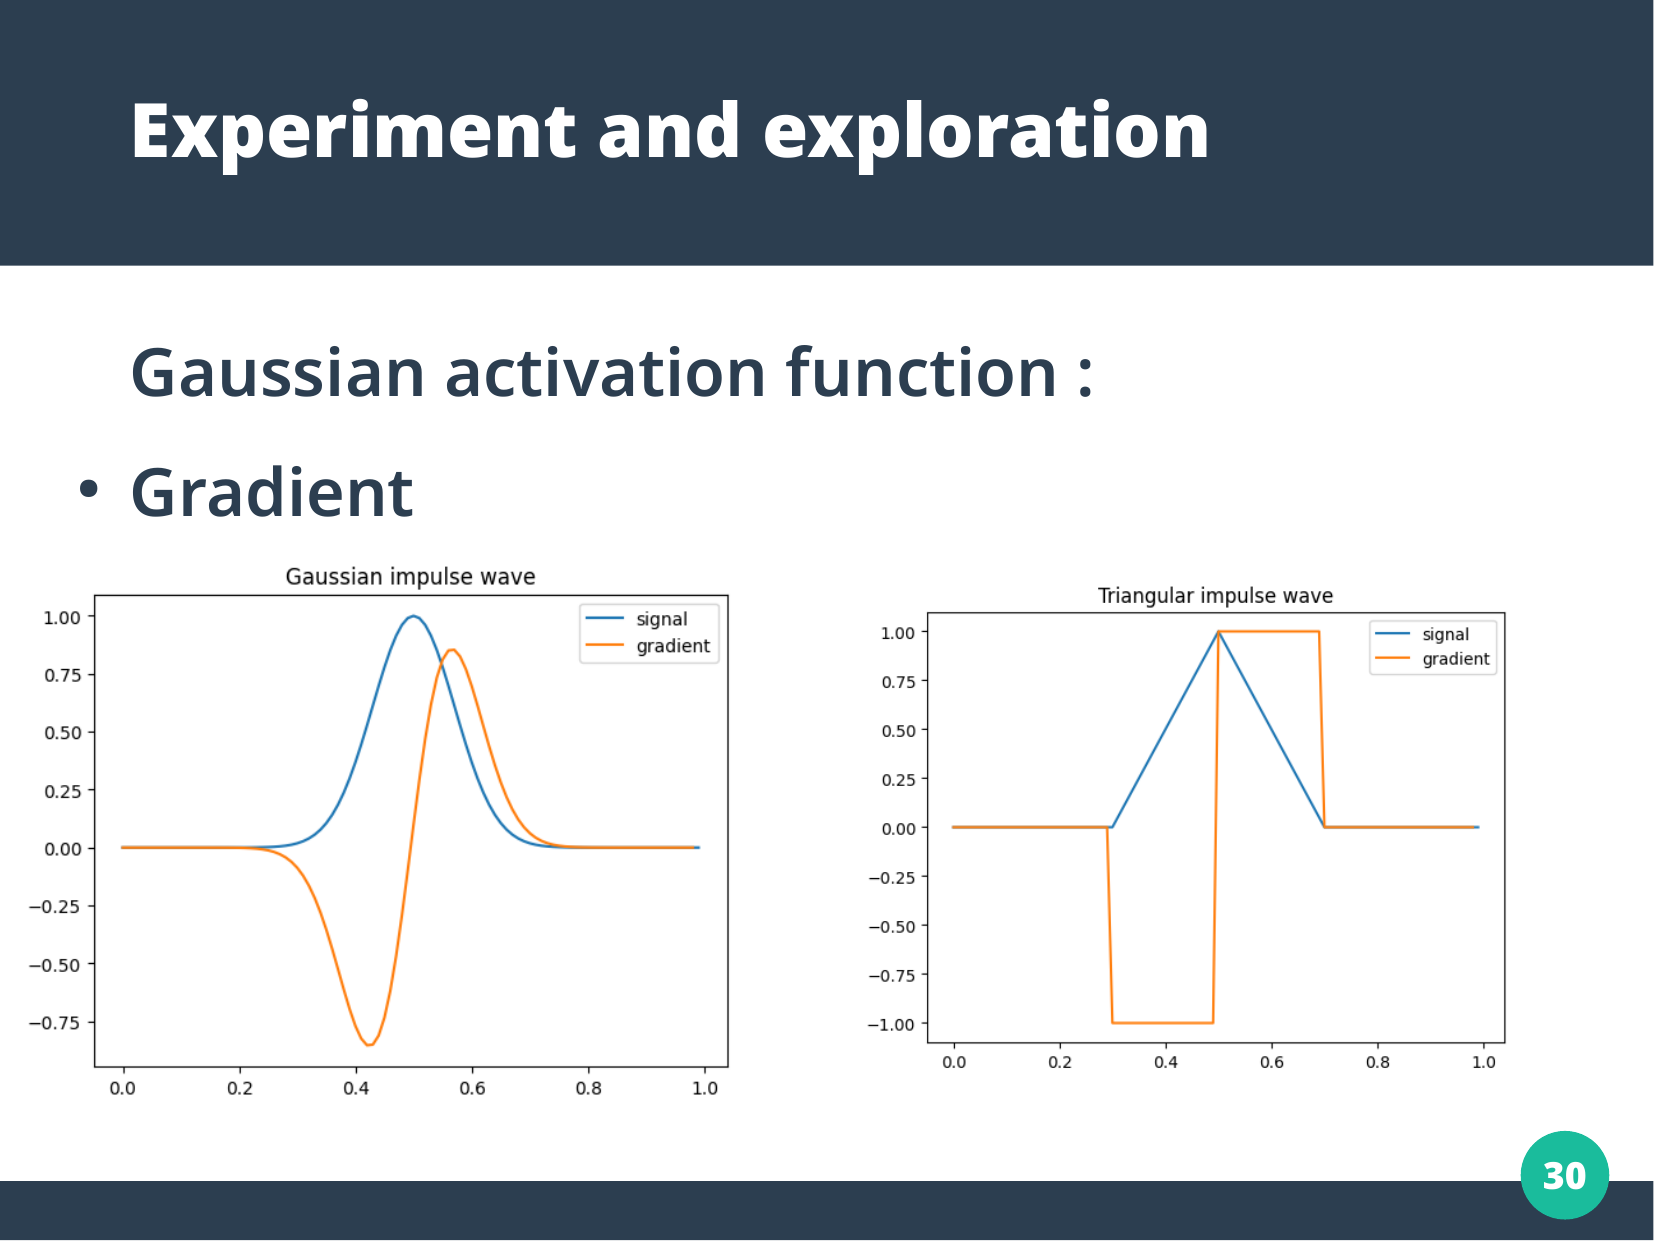

# Experiment and exploration
Gaussian activation function :
Gradient
30